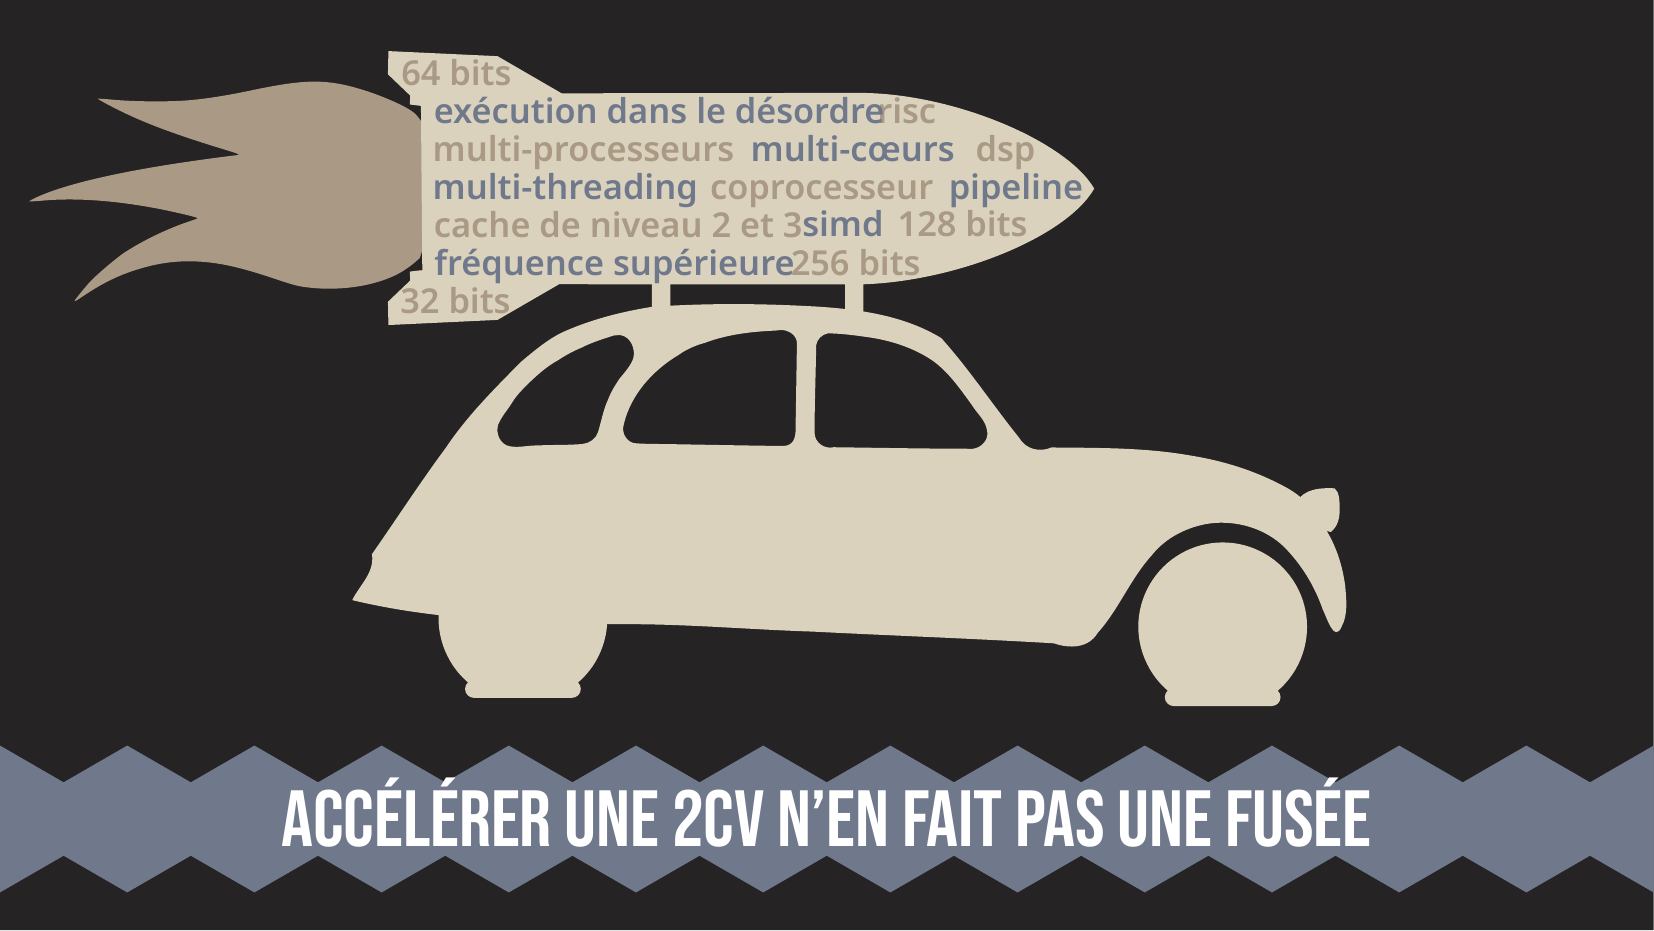

# Accélérer une 2CV n’en fait pas une fusée